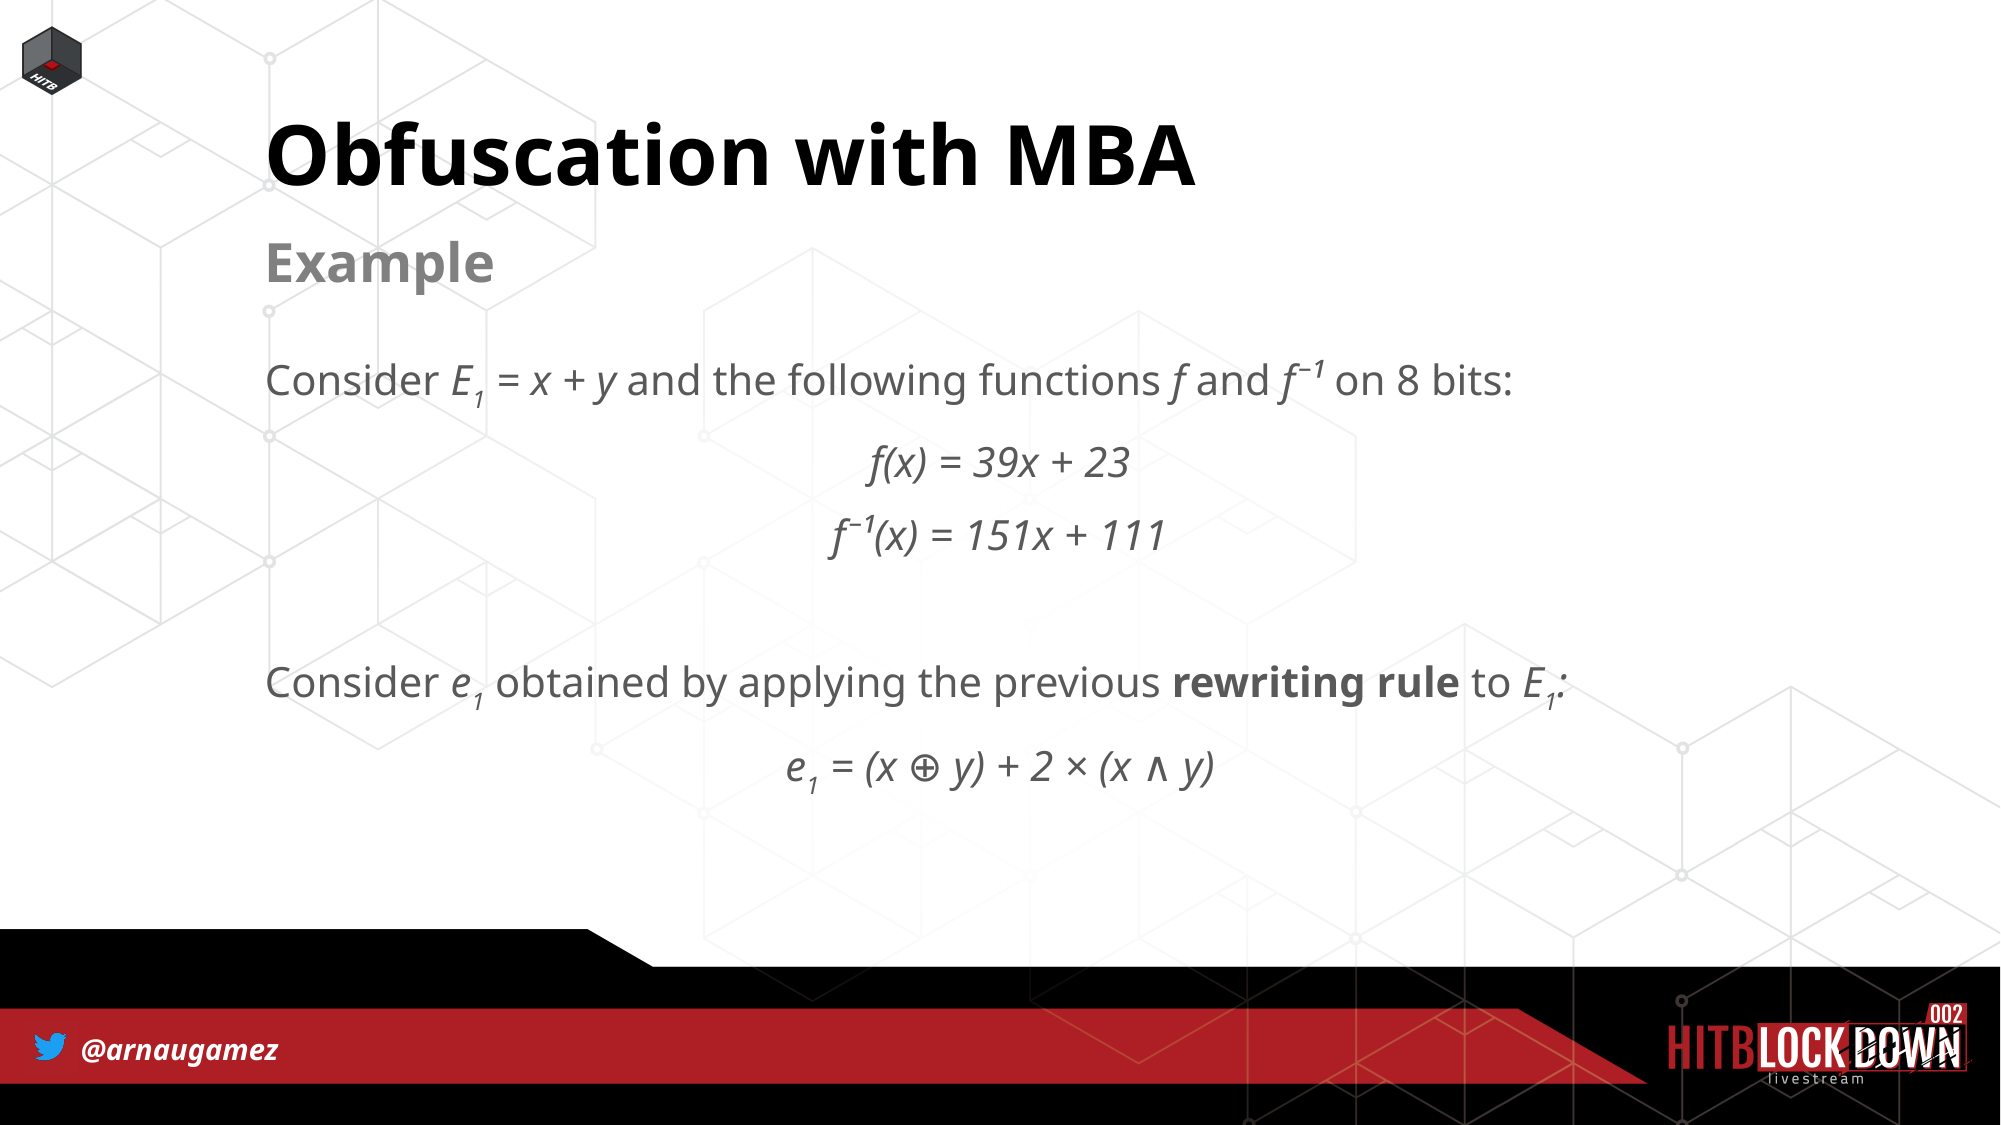

# Obfuscation with MBA
Example
Consider E1 = x + y and the following functions f and f⁻¹ on 8 bits:
f(x) = 39x + 23
f⁻¹(x) = 151x + 111
Consider e1 obtained by applying the previous rewriting rule to E1:
e1 = (x ⊕ y) + 2 × (x ∧ y)